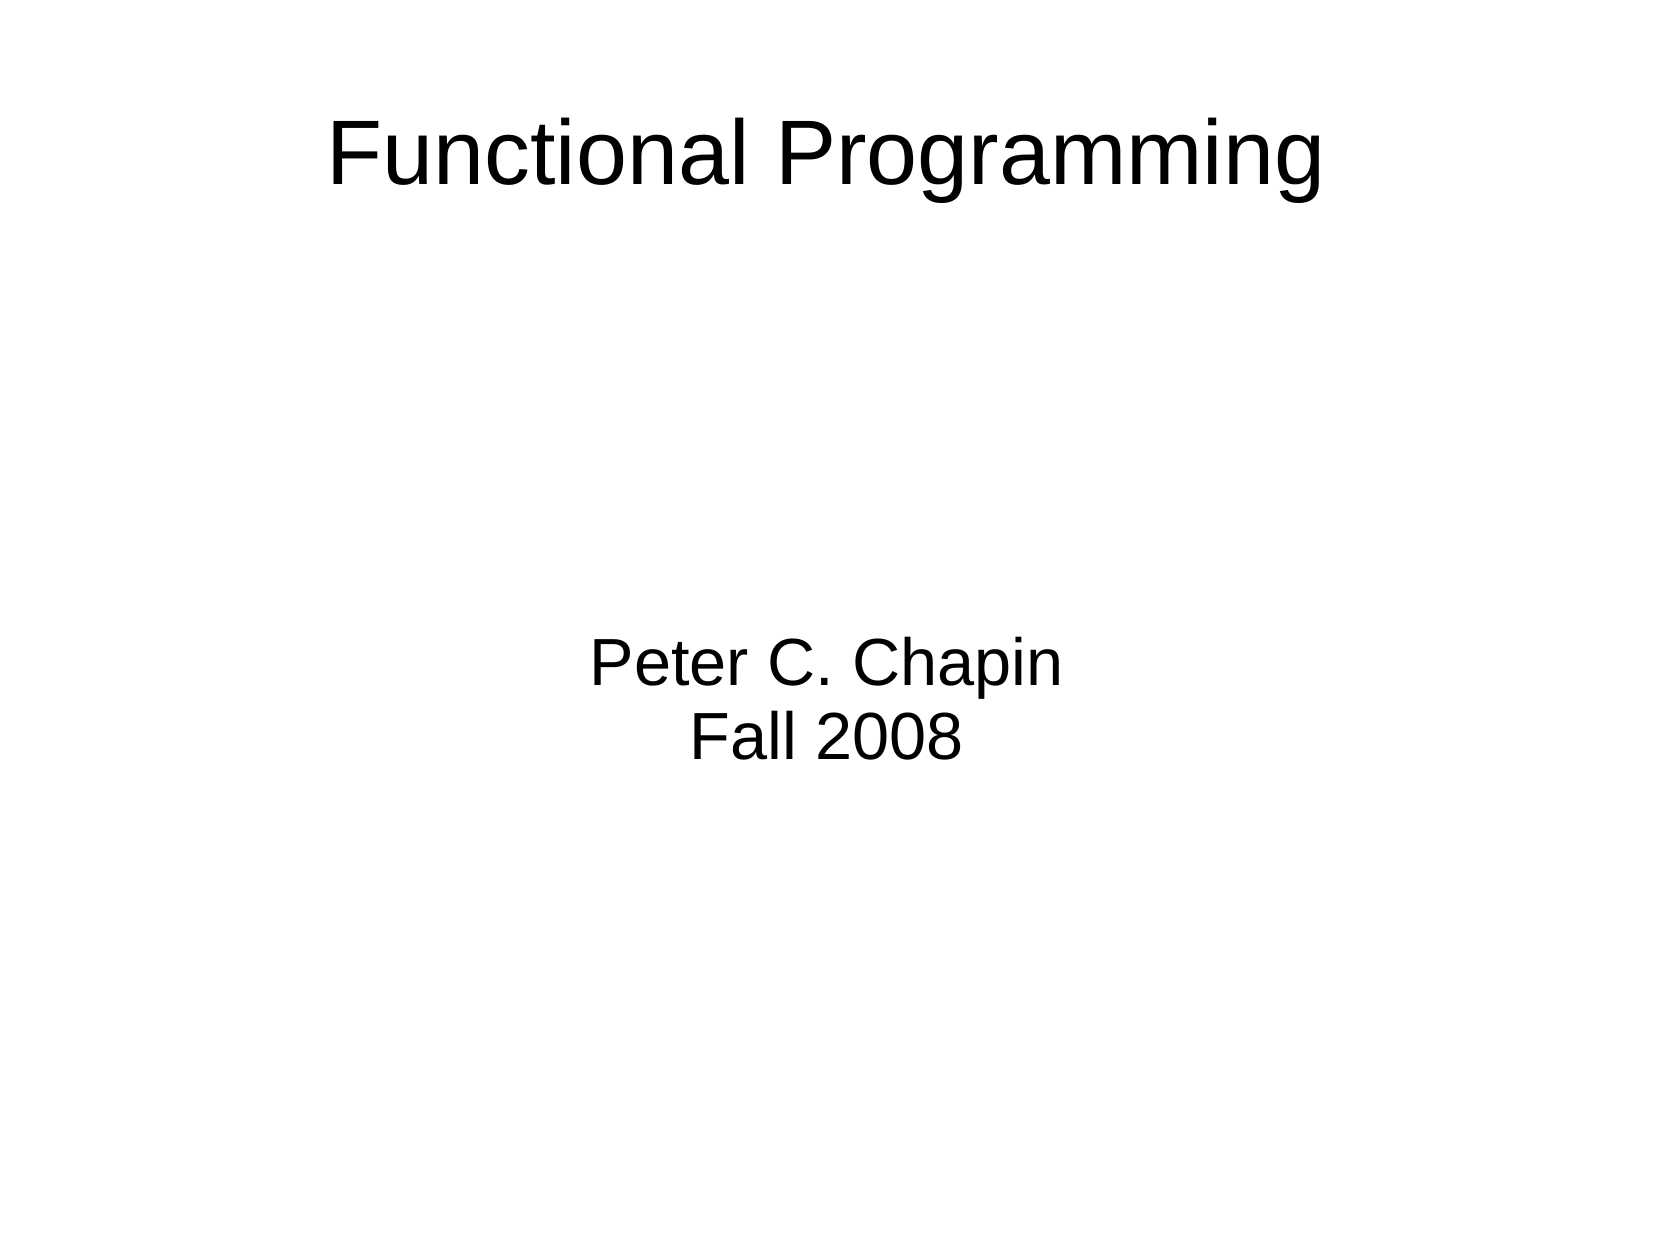

# Functional Programming
Peter C. Chapin
Fall 2008